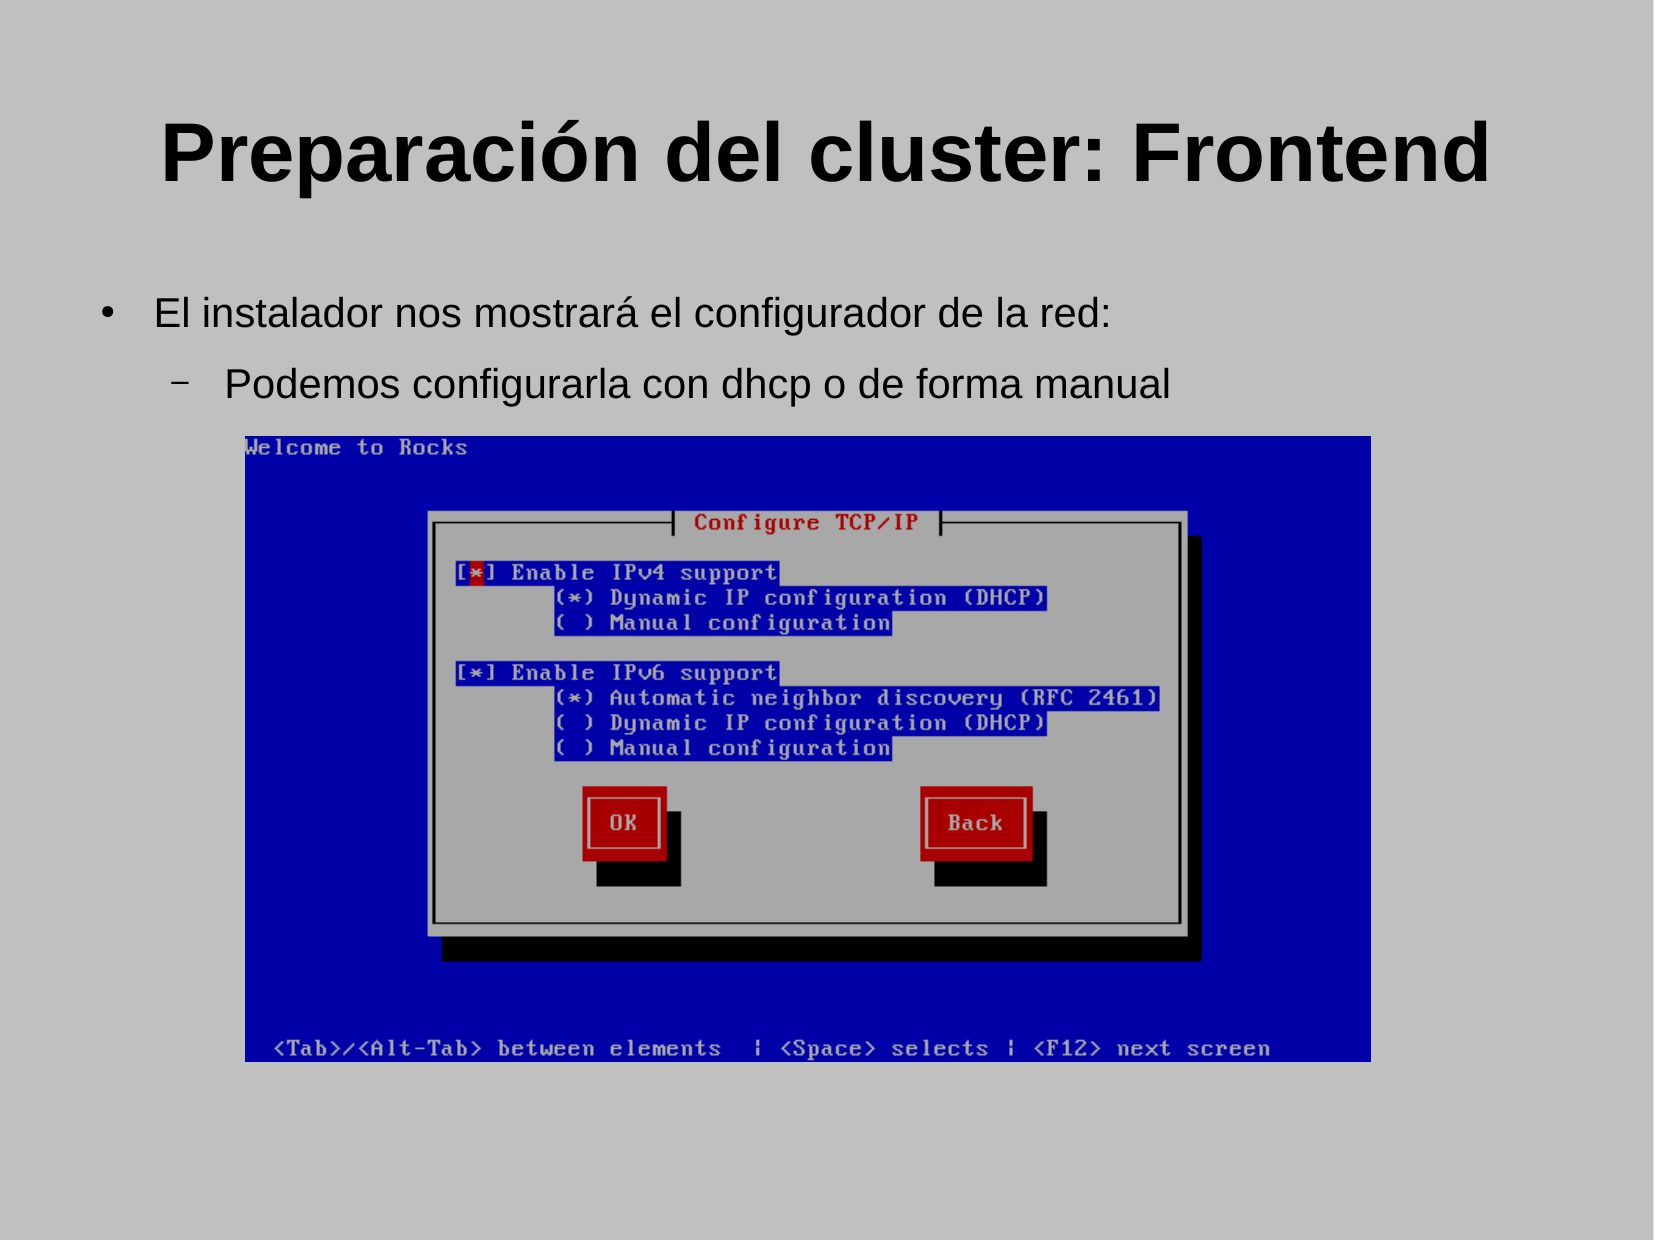

# Preparación del cluster: Frontend
El instalador nos mostrará el configurador de la red:
Podemos configurarla con dhcp o de forma manual